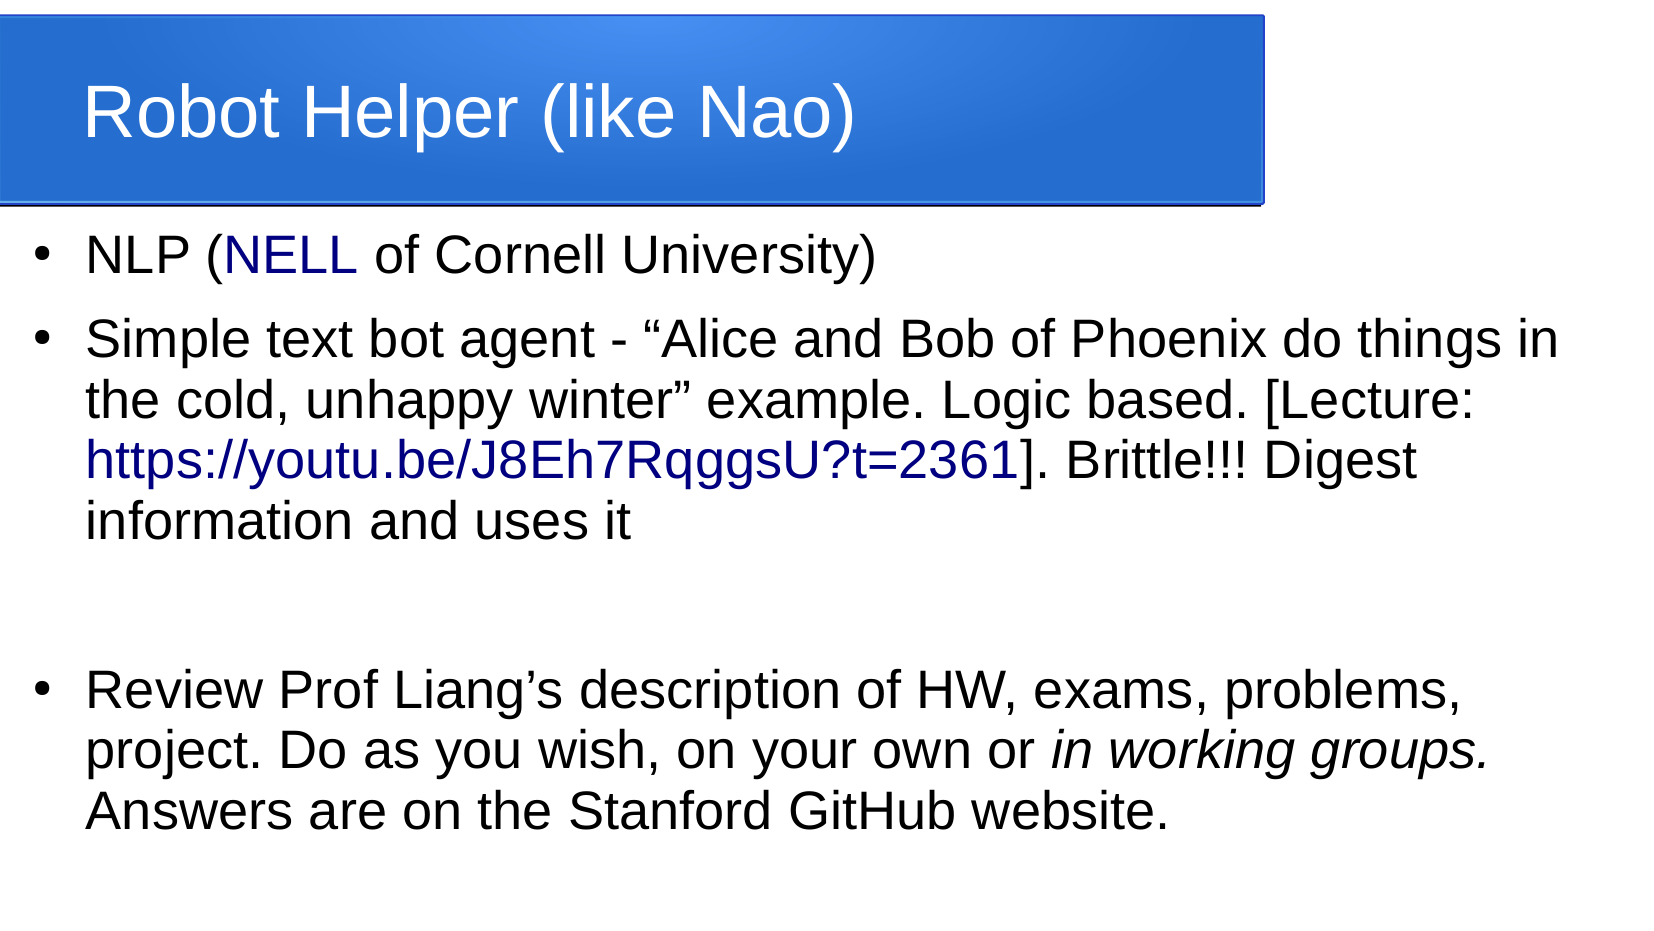

# Robot Helper (like Nao)
NLP (NELL of Cornell University)
Simple text bot agent - “Alice and Bob of Phoenix do things in the cold, unhappy winter” example. Logic based. [Lecture: https://youtu.be/J8Eh7RqggsU?t=2361]. Brittle!!! Digest information and uses it
Review Prof Liang’s description of HW, exams, problems, project. Do as you wish, on your own or in working groups. Answers are on the Stanford GitHub website.